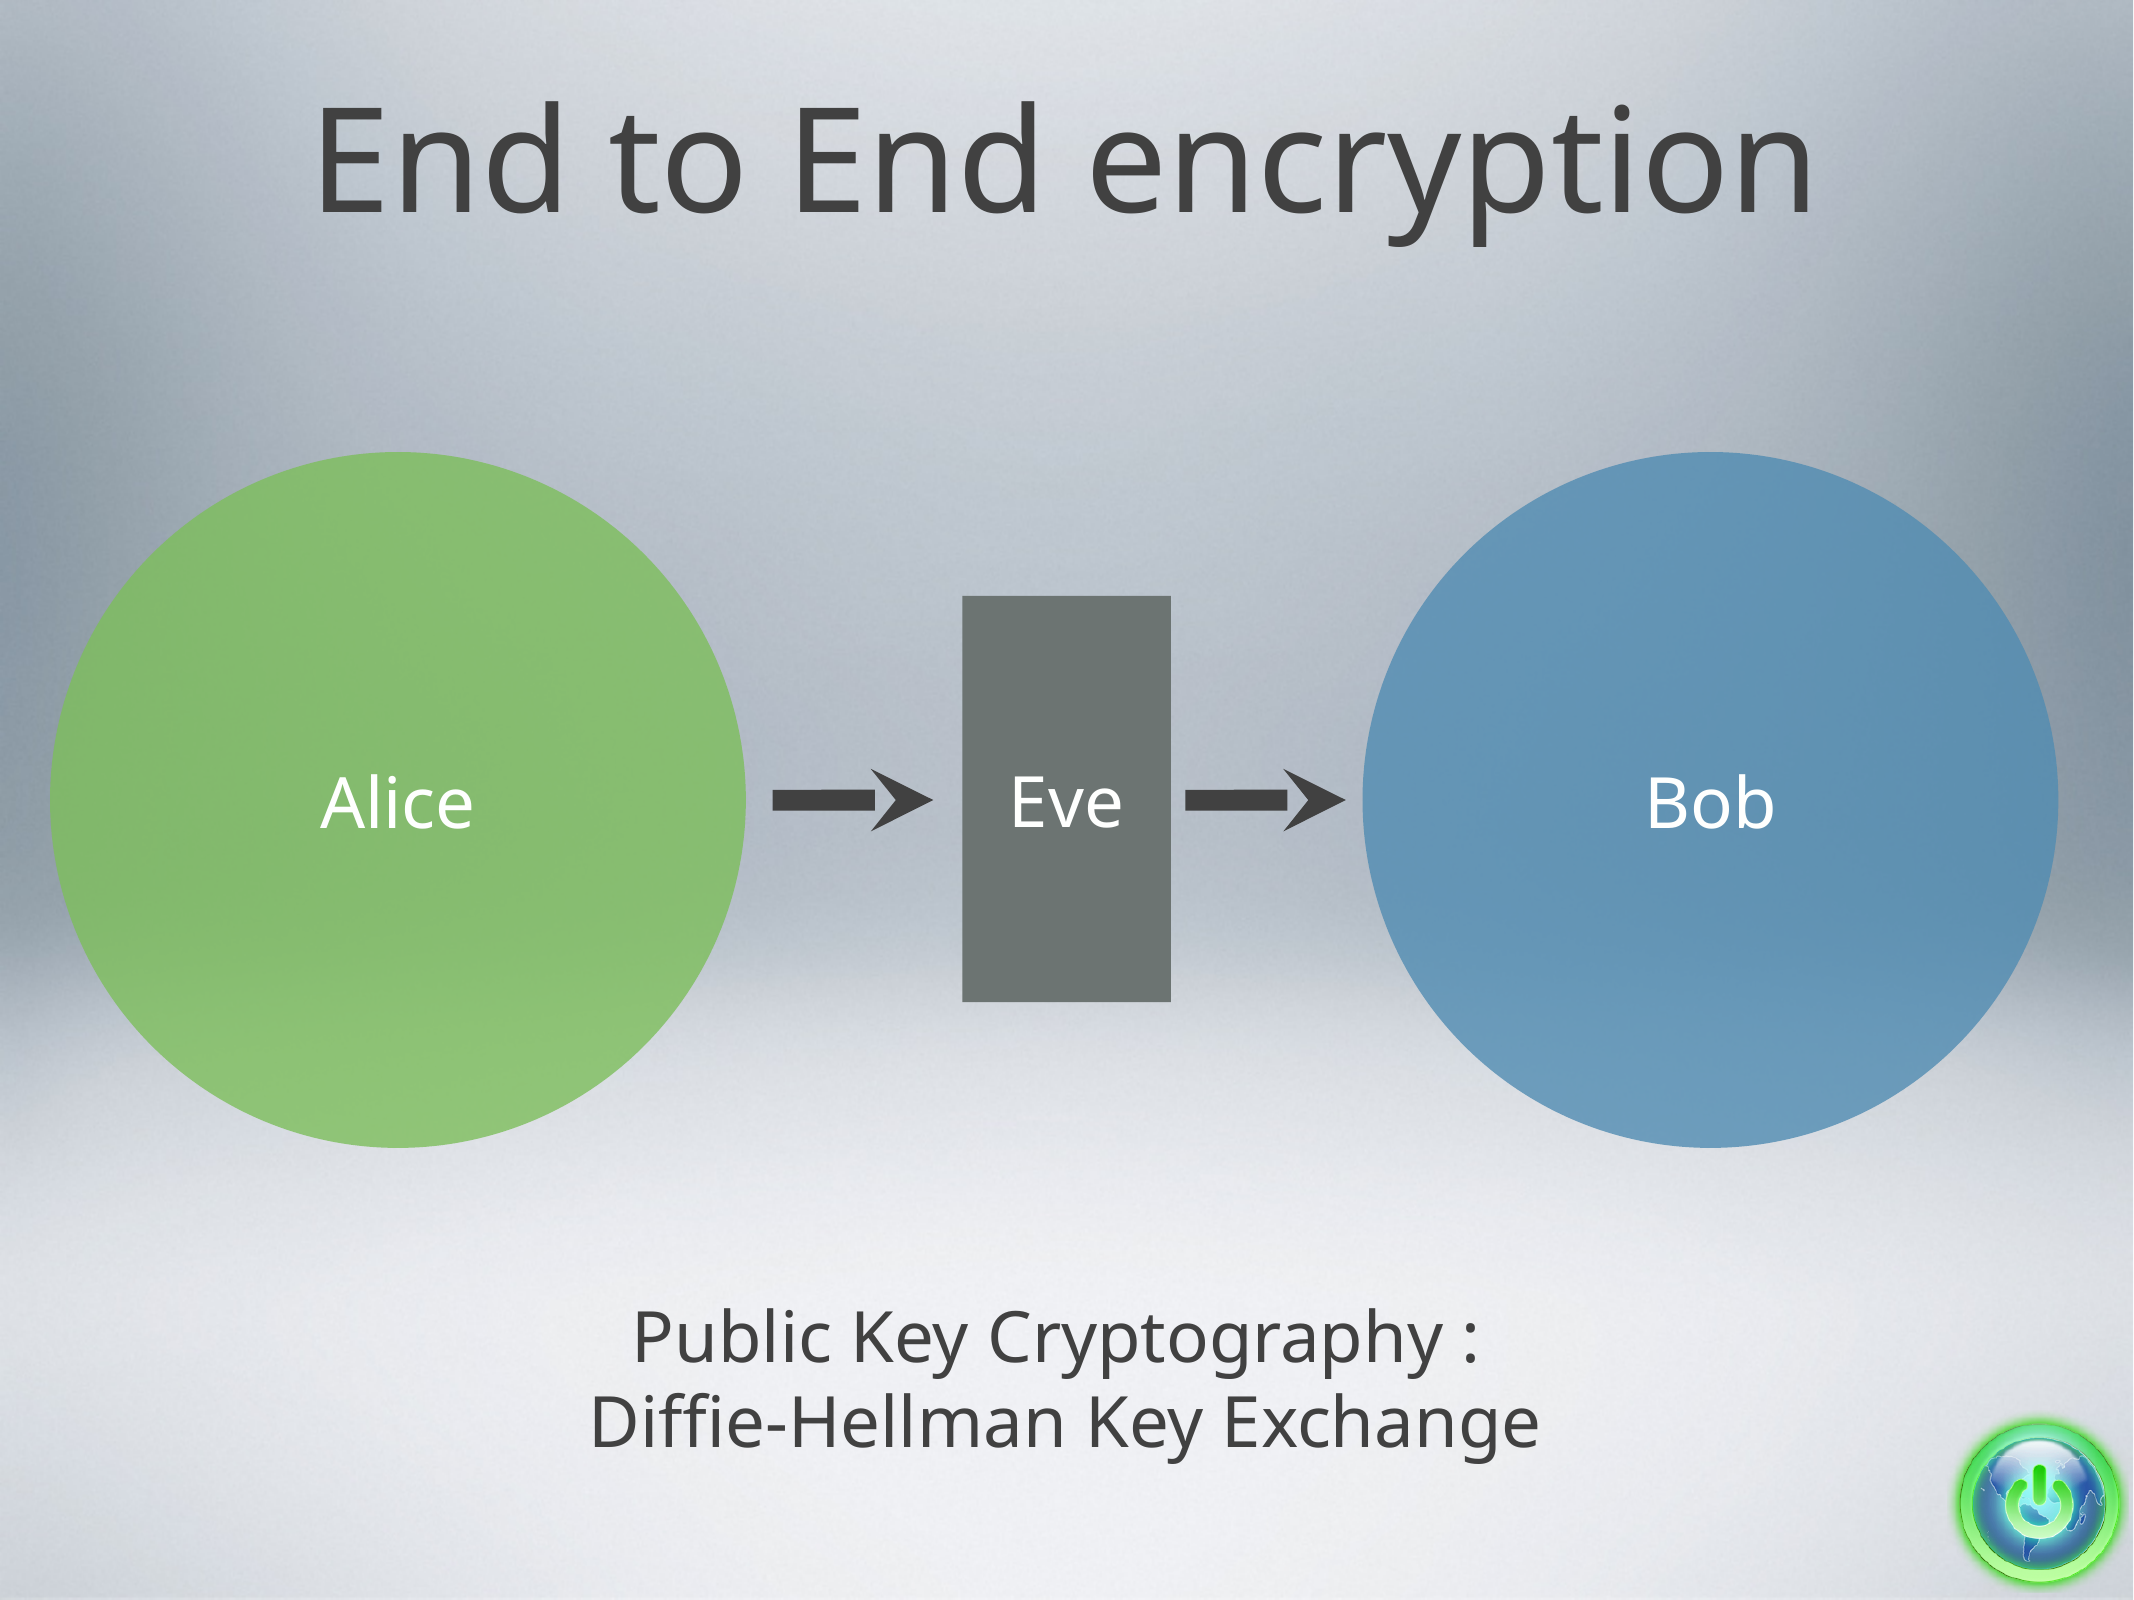

# End to End encryption
Alice
Bob
Eve
Public Key Cryptography :
Diffie-Hellman Key Exchange